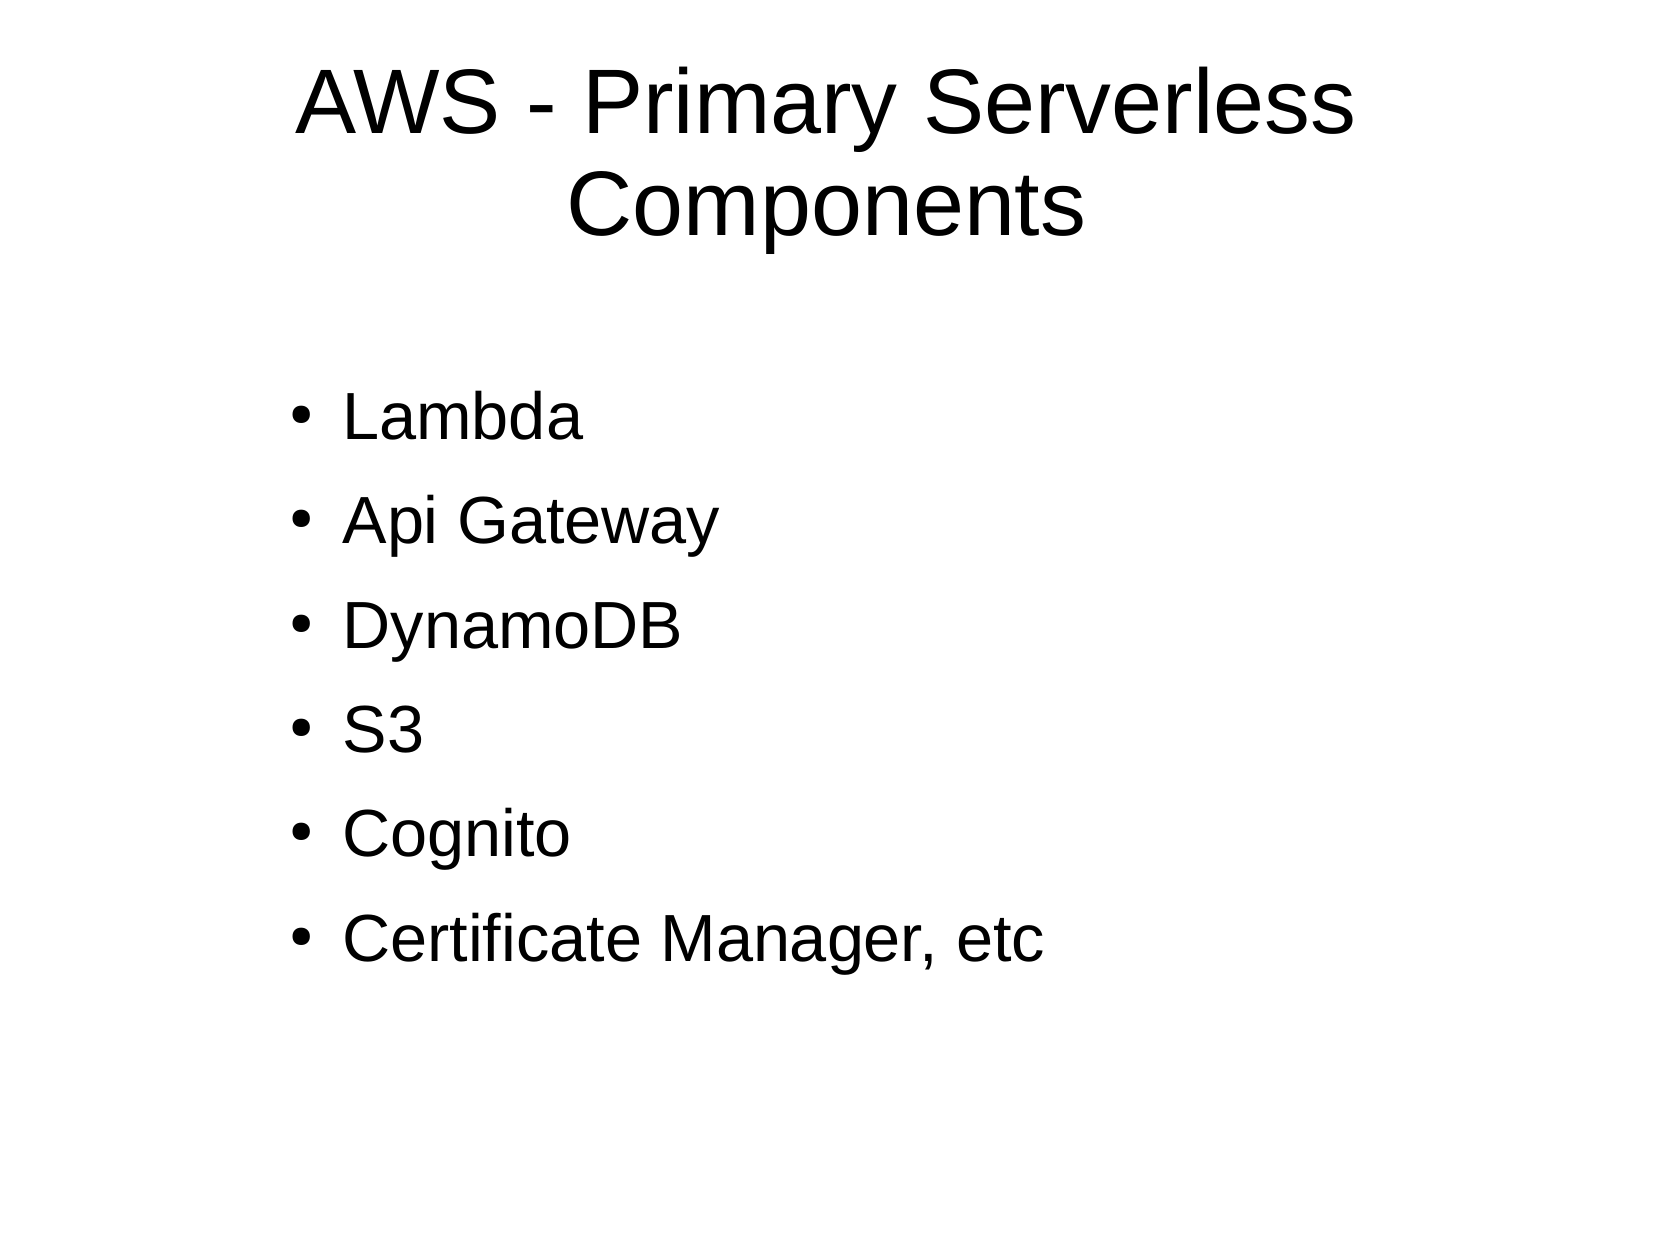

# AWS - Primary Serverless Components
Lambda
Api Gateway
DynamoDB
S3
Cognito
Certificate Manager, etc